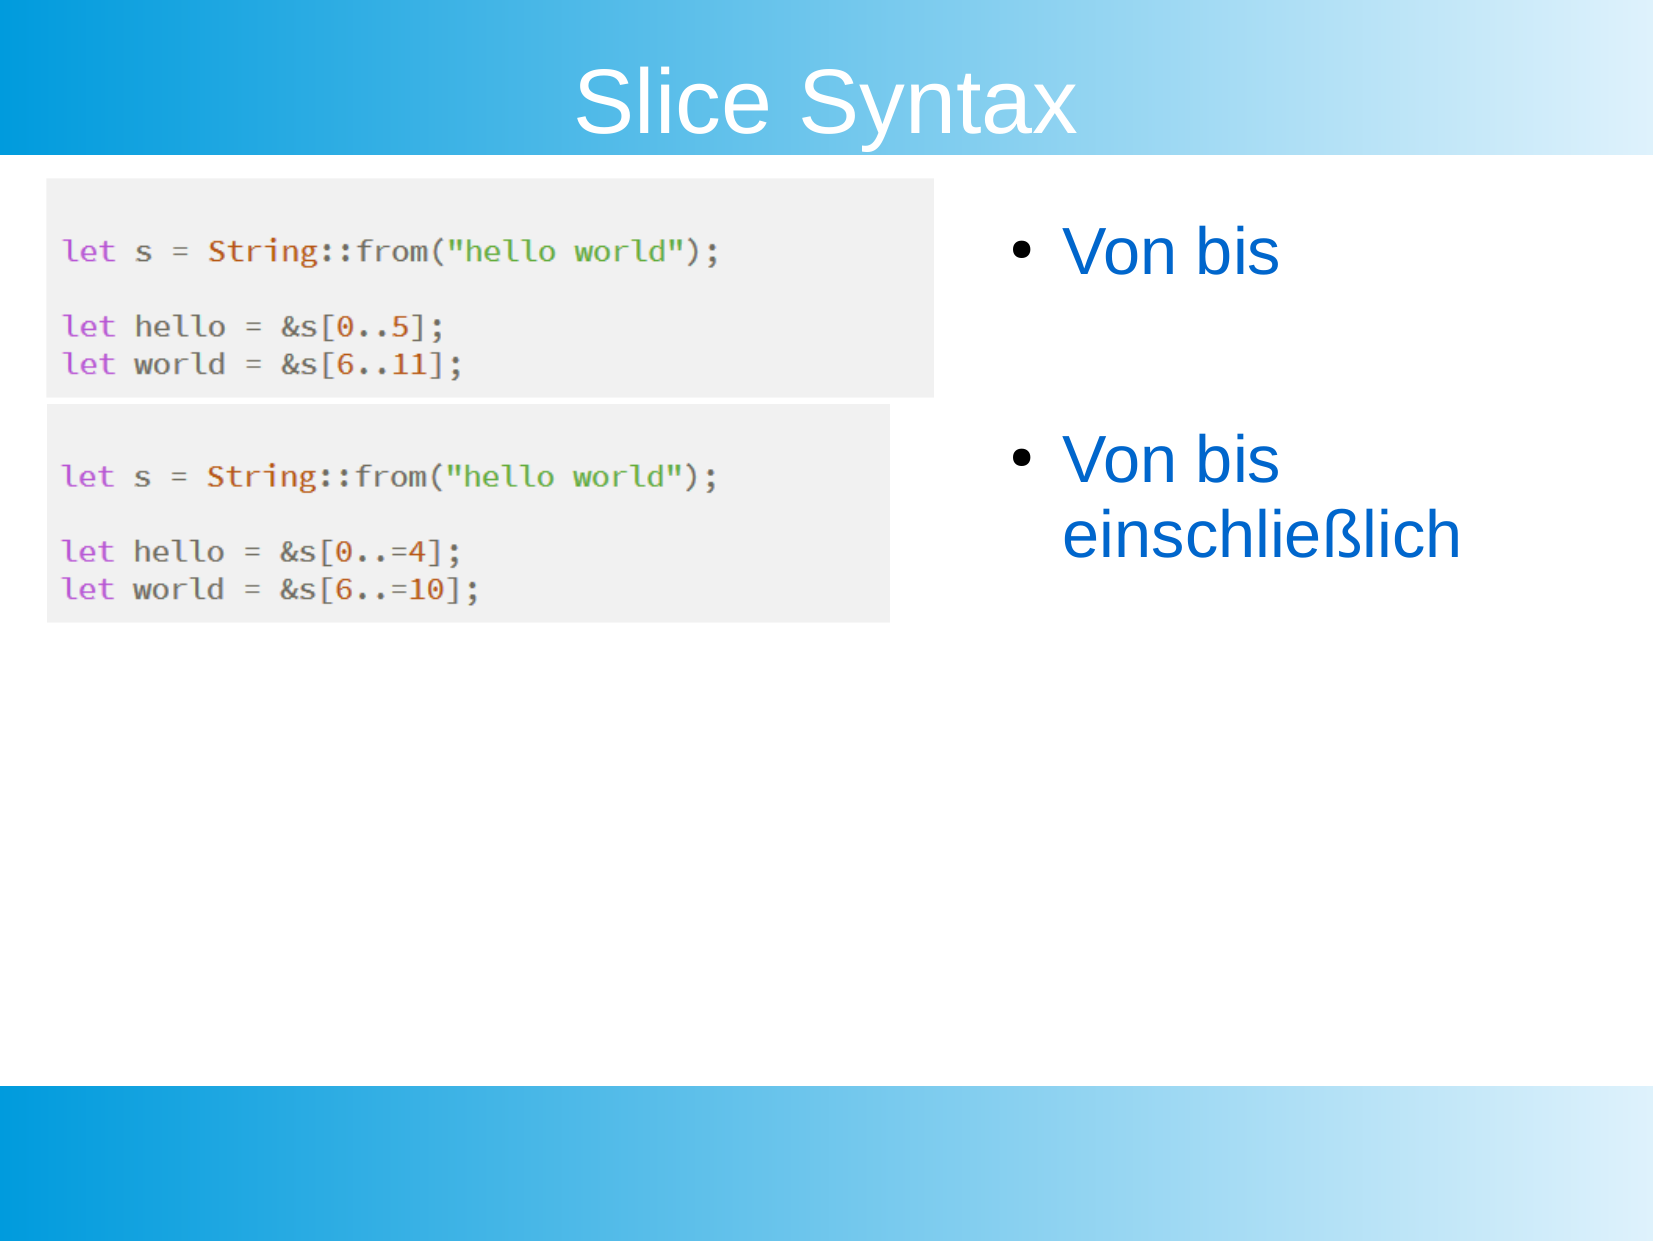

# Slice Syntax
Von bis
Von bis einschließlich